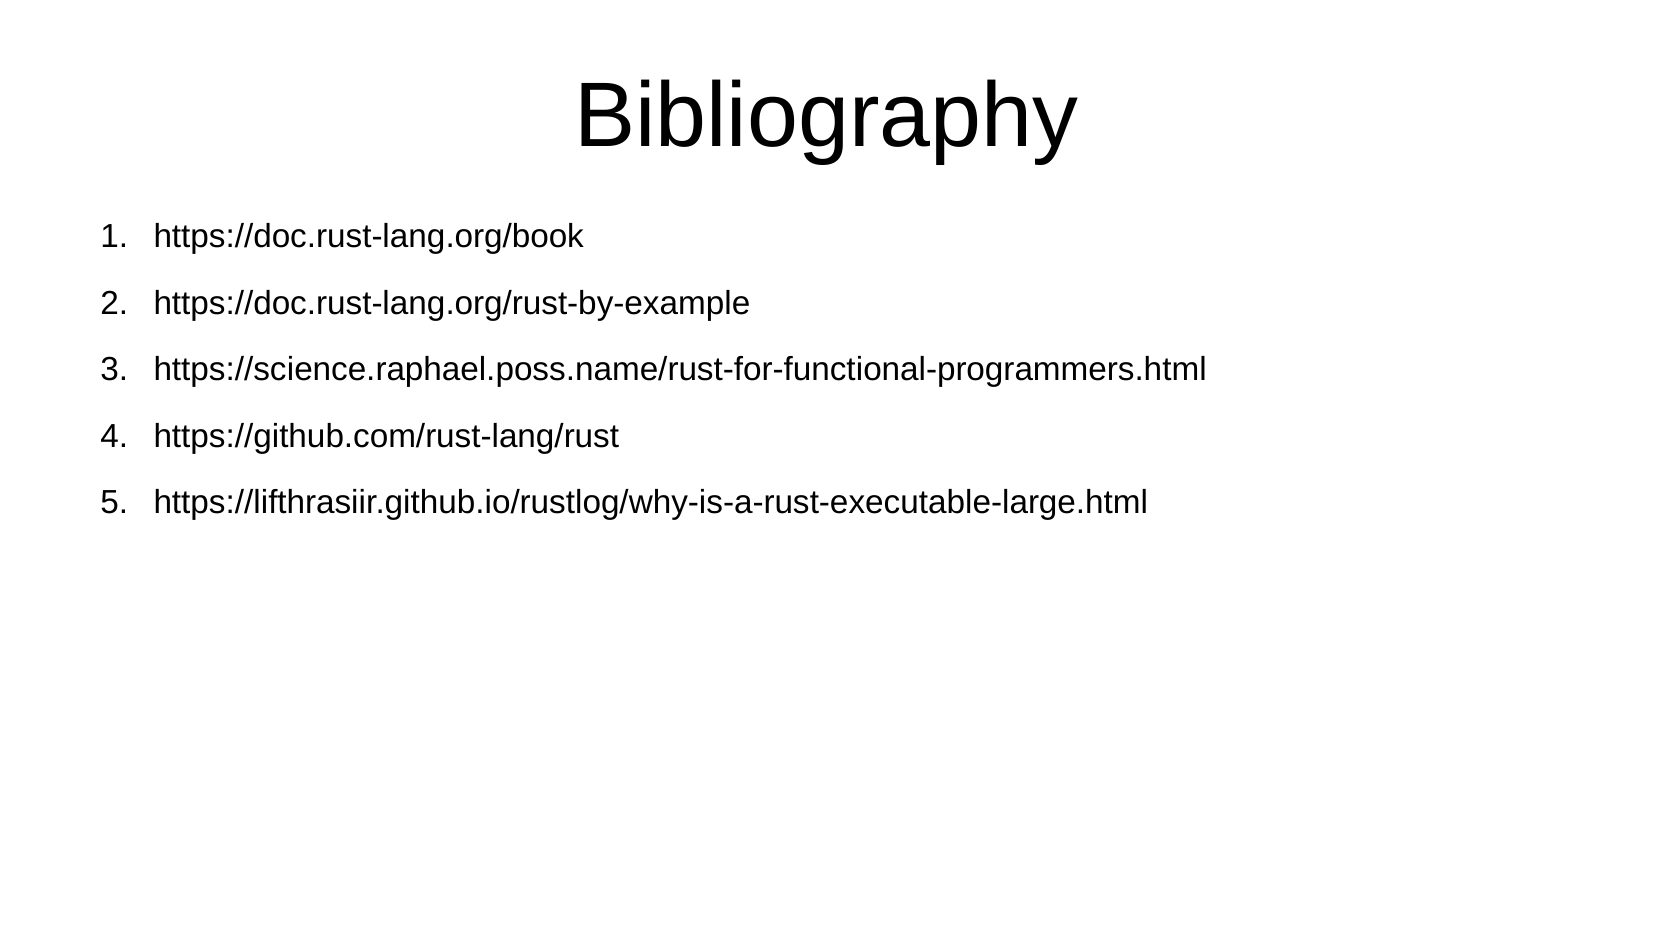

# Bibliography
https://doc.rust-lang.org/book
https://doc.rust-lang.org/rust-by-example
https://science.raphael.poss.name/rust-for-functional-programmers.html
https://github.com/rust-lang/rust
https://lifthrasiir.github.io/rustlog/why-is-a-rust-executable-large.html